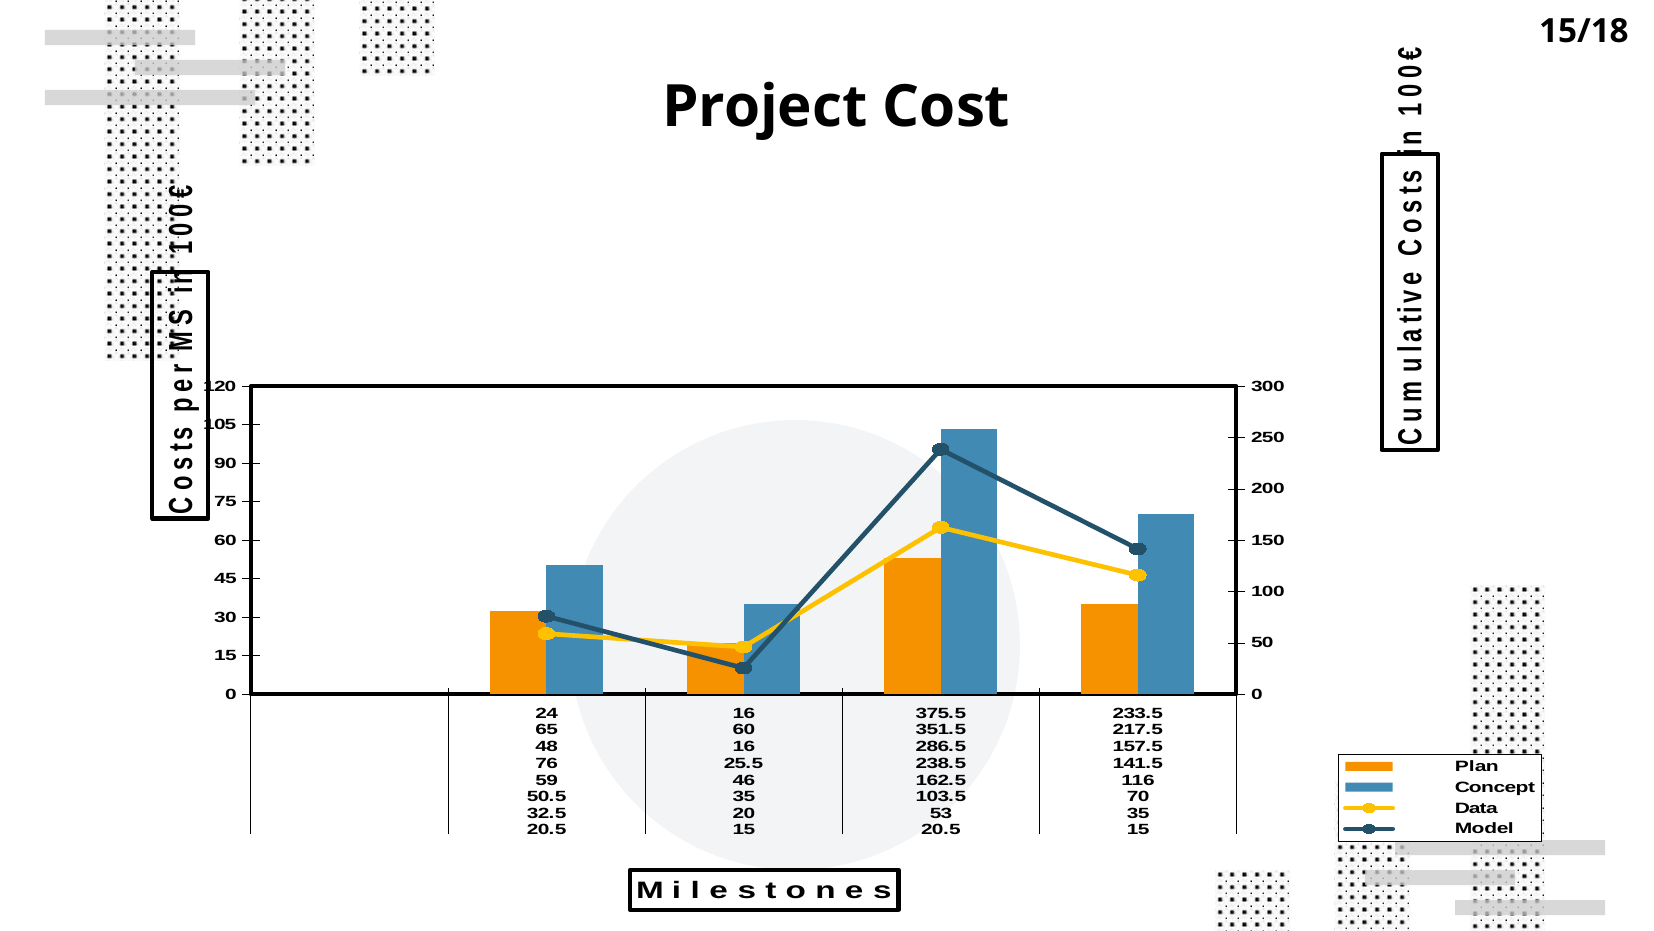

15/18
Project Cost
### Chart
| Category | Planned Costs | Actual Costs | Planned Cumulative Costs | Actual Cumulative Costs |
|---|---|---|---|---|
| 15 | 20.5 | 15.0 | 20.5 | 15.0 |
| 35 | 32.5 | 20.0 | 53.0 | 35.0 |
| 70 | 50.5 | 35.0 | 103.5 | 70.0 |
| 116 | 59.0 | 46.0 | 162.5 | 116.0 |
| 141.5 | 76.0 | 25.5 | 238.5 | 141.5 |
| 157.5 | 48.0 | 16.0 | 286.5 | 157.5 |
| 217.5 | 65.0 | 60.0 | 351.5 | 217.5 |
| 233.5 | 24.0 | 16.0 | 375.5 | 233.5 |